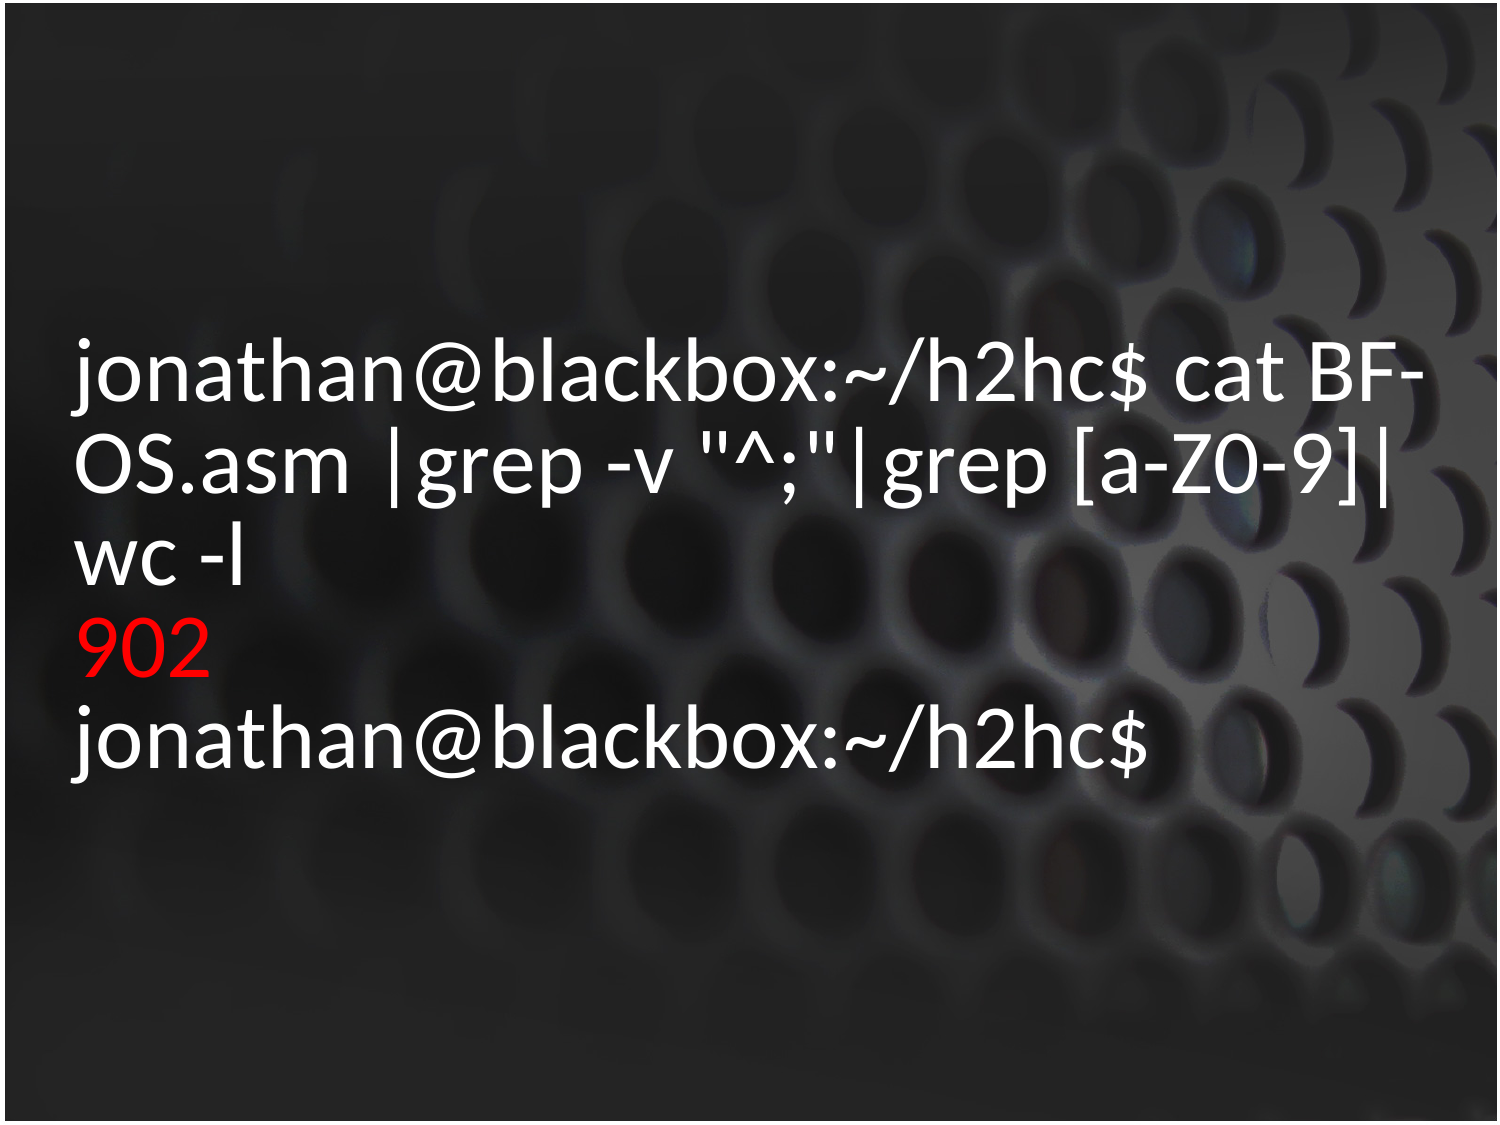

# jonathan@blackbox:~/h2hc$ cat BF-OS.asm |grep -v "^;"|grep [a-Z0-9]|wc -l 902 jonathan@blackbox:~/h2hc$